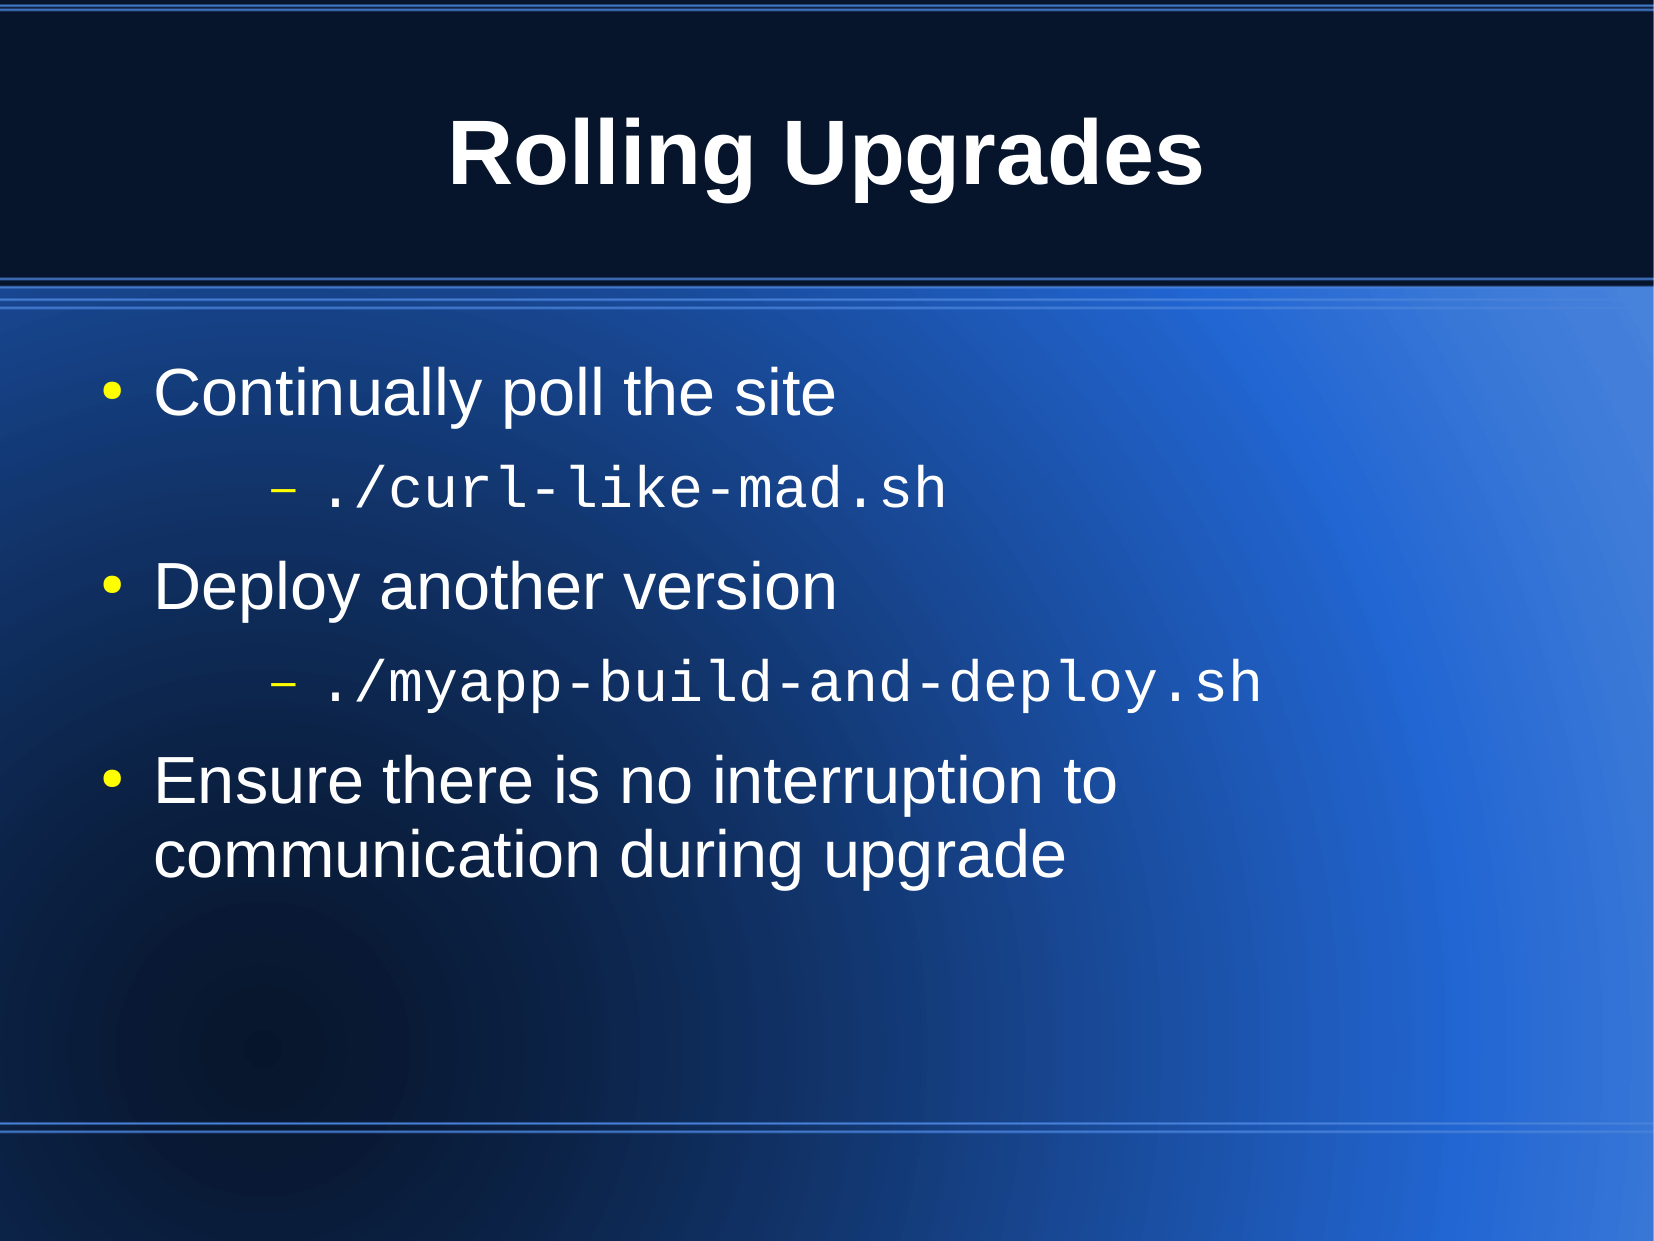

# Rolling Upgrades
Continually poll the site
./curl-like-mad.sh
Deploy another version
./myapp-build-and-deploy.sh
Ensure there is no interruption to communication during upgrade